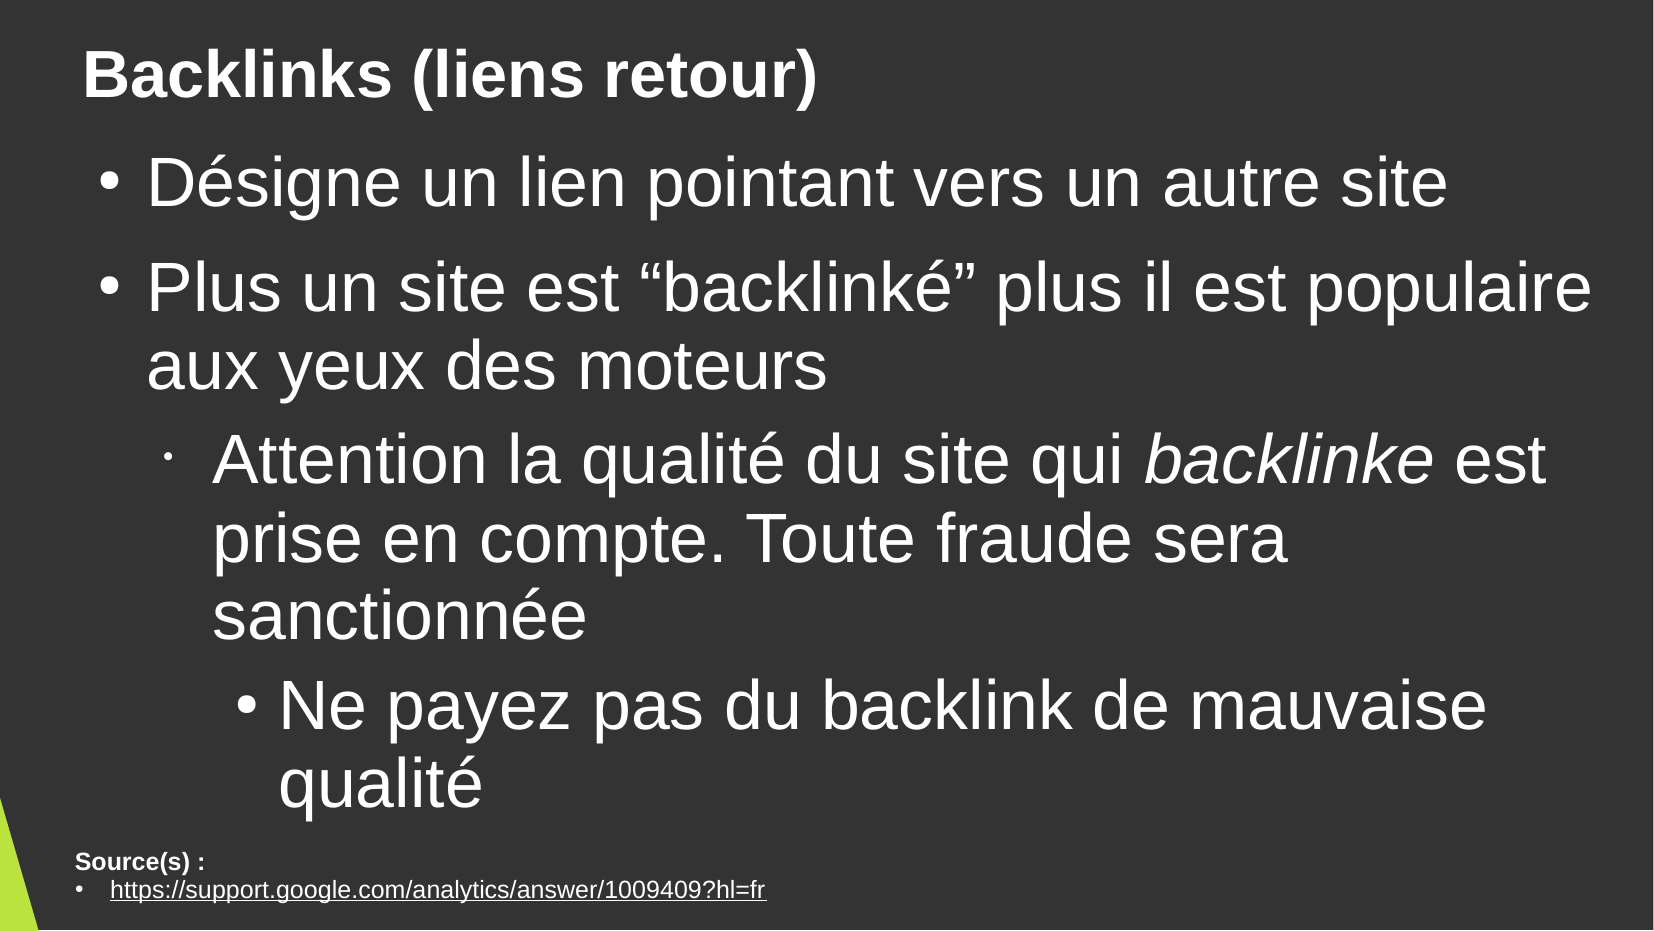

# Backlinks (liens retour)
Désigne un lien pointant vers un autre site
Plus un site est “backlinké” plus il est populaire aux yeux des moteurs
Attention la qualité du site qui backlinke est prise en compte. Toute fraude sera sanctionnée
Ne payez pas du backlink de mauvaise qualité
Source(s) :
https://support.google.com/analytics/answer/1009409?hl=fr